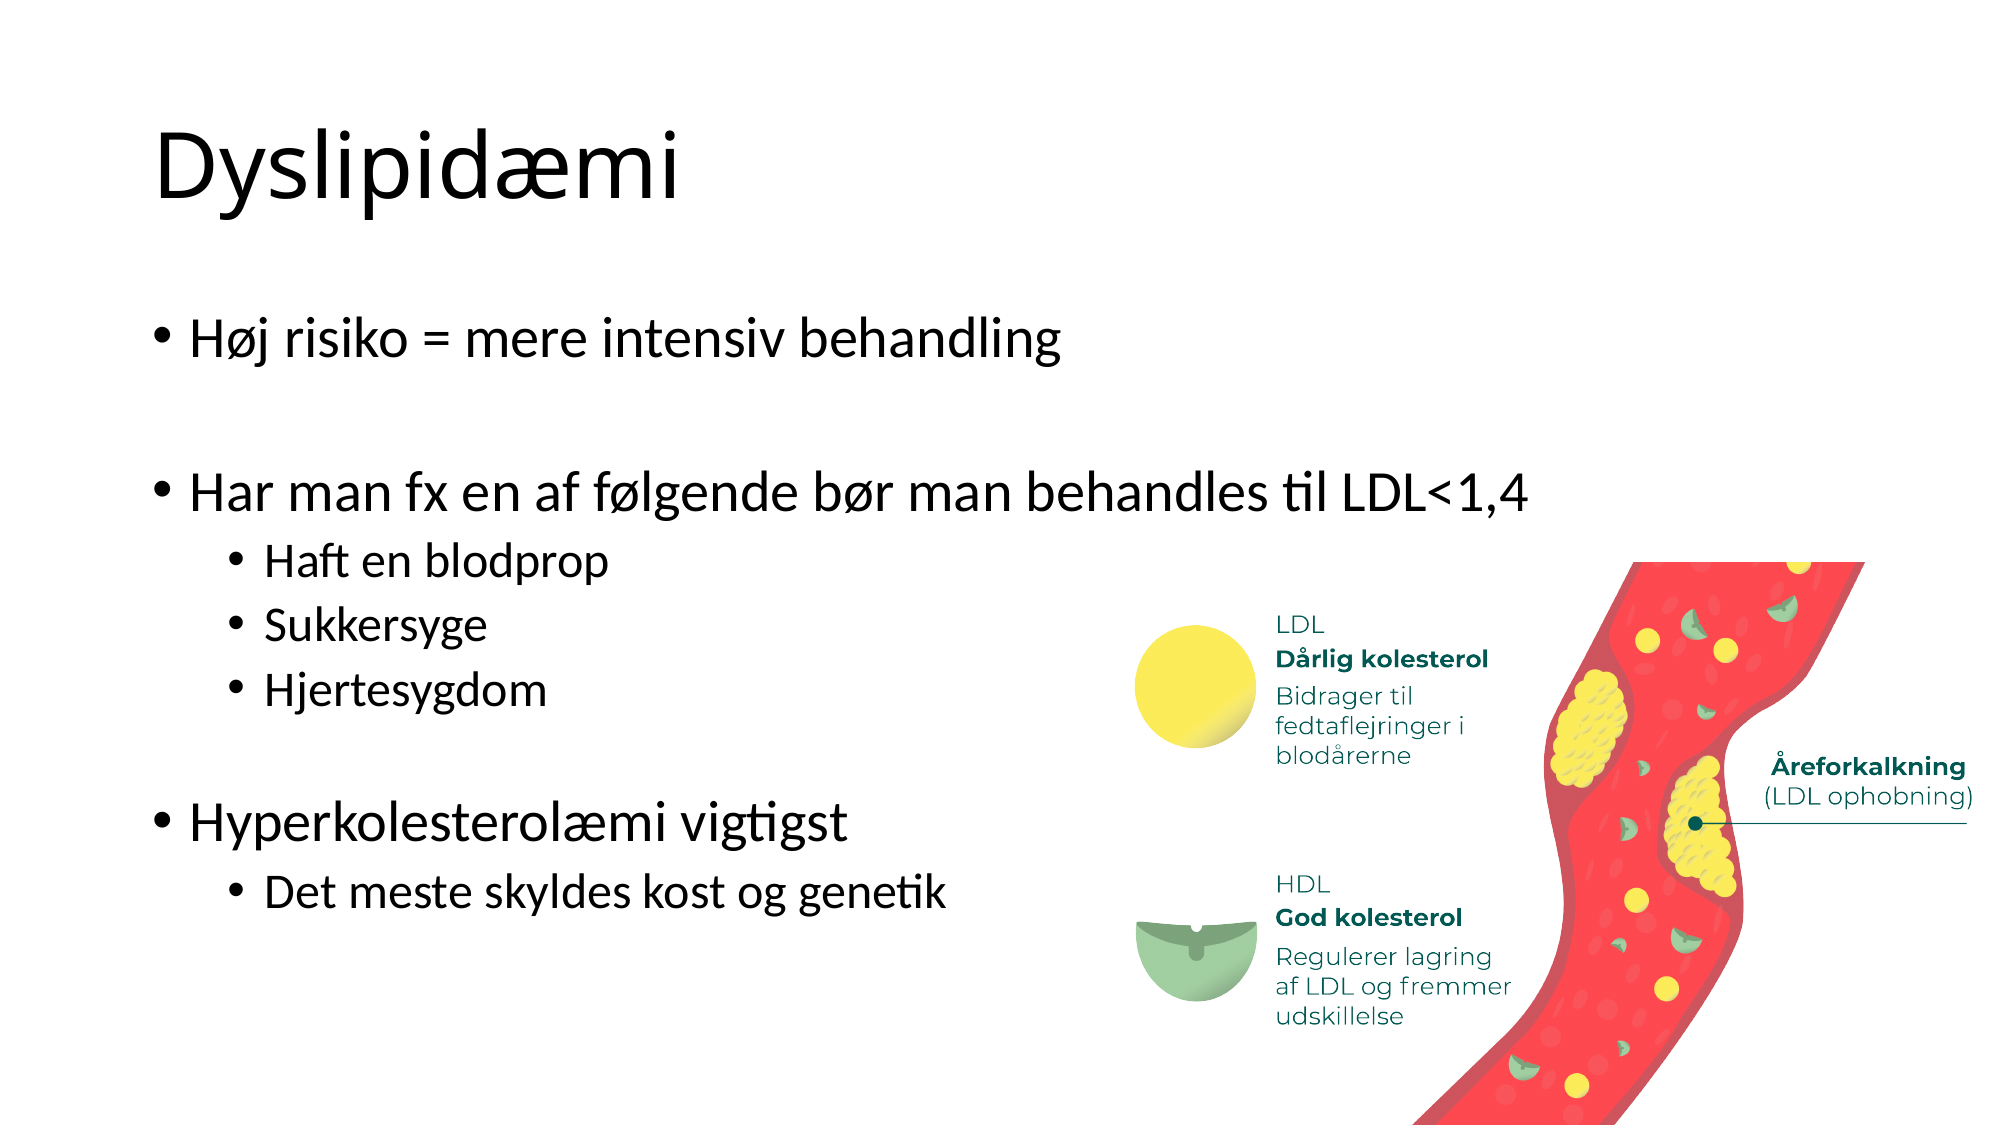

# Dyslipidæmi
Høj risiko = mere intensiv behandling
Har man fx en af følgende bør man behandles til LDL<1,4
Haft en blodprop
Sukkersyge
Hjertesygdom
Hyperkolesterolæmi vigtigst
Det meste skyldes kost og genetik